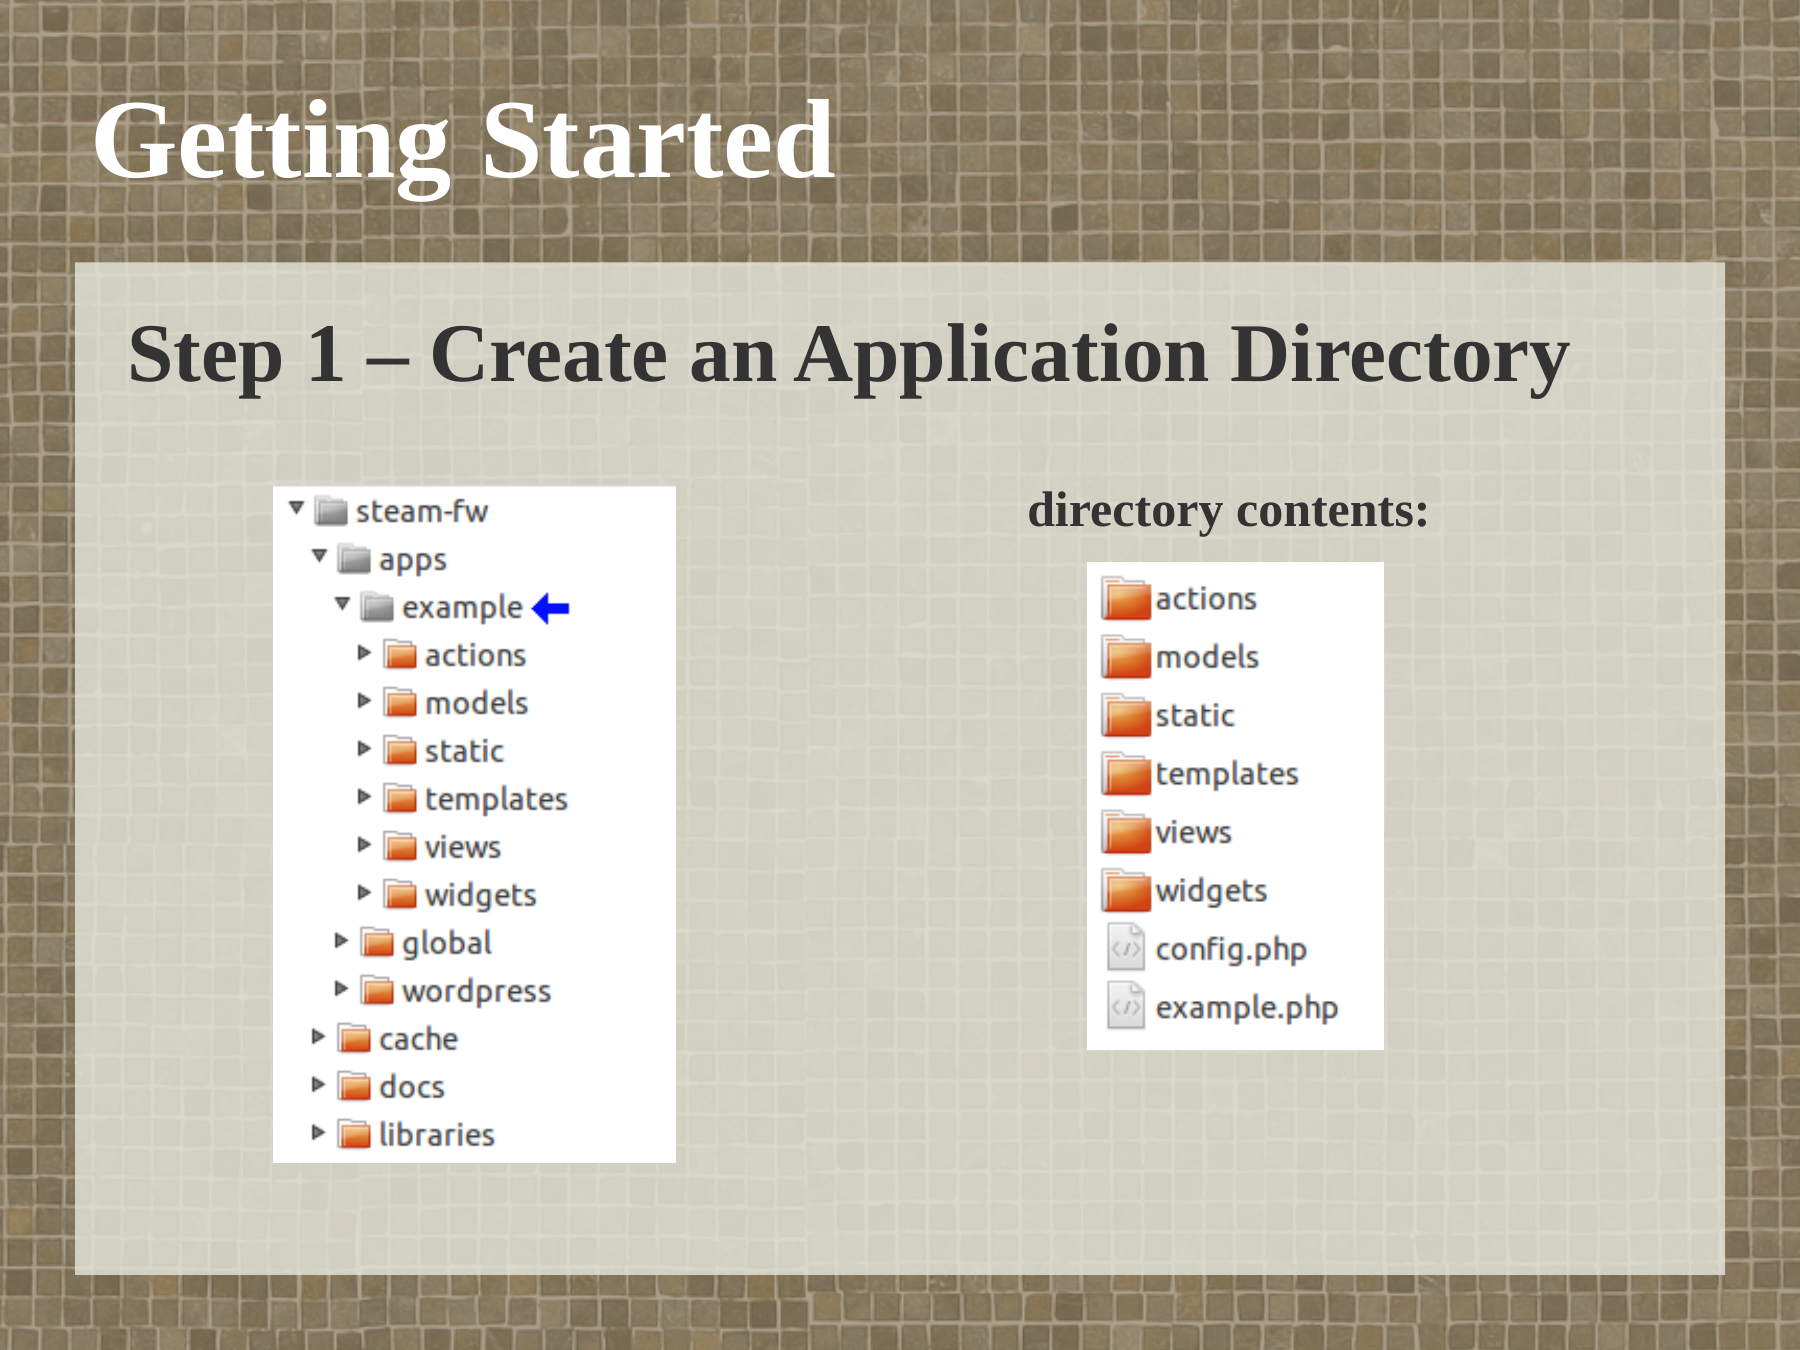

# Getting Started
Step 1 – Create an Application Directory
directory contents: